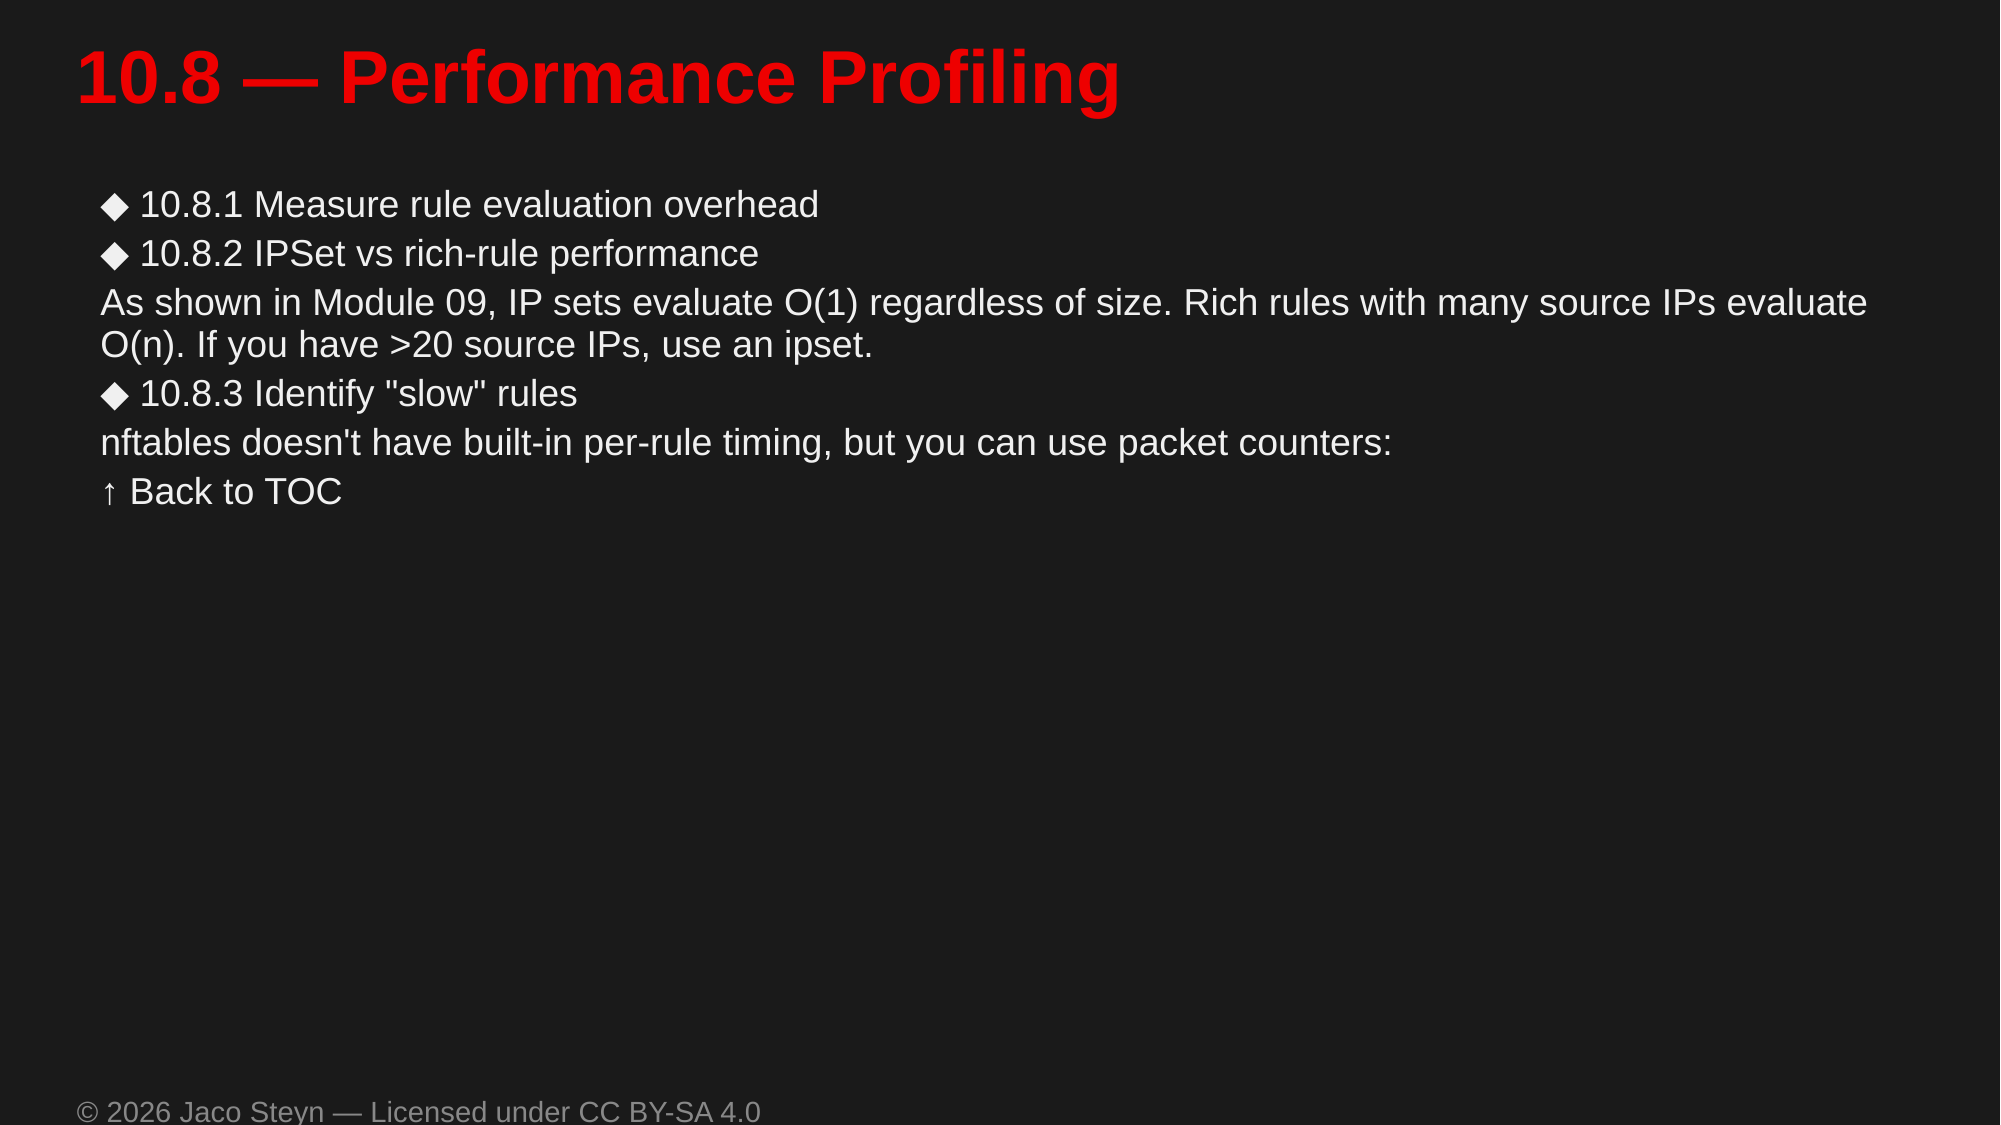

10.8 — Performance Profiling
◆ 10.8.1 Measure rule evaluation overhead
◆ 10.8.2 IPSet vs rich-rule performance
As shown in Module 09, IP sets evaluate O(1) regardless of size. Rich rules with many source IPs evaluate O(n). If you have >20 source IPs, use an ipset.
◆ 10.8.3 Identify "slow" rules
nftables doesn't have built-in per-rule timing, but you can use packet counters:
↑ Back to TOC
© 2026 Jaco Steyn — Licensed under CC BY-SA 4.0